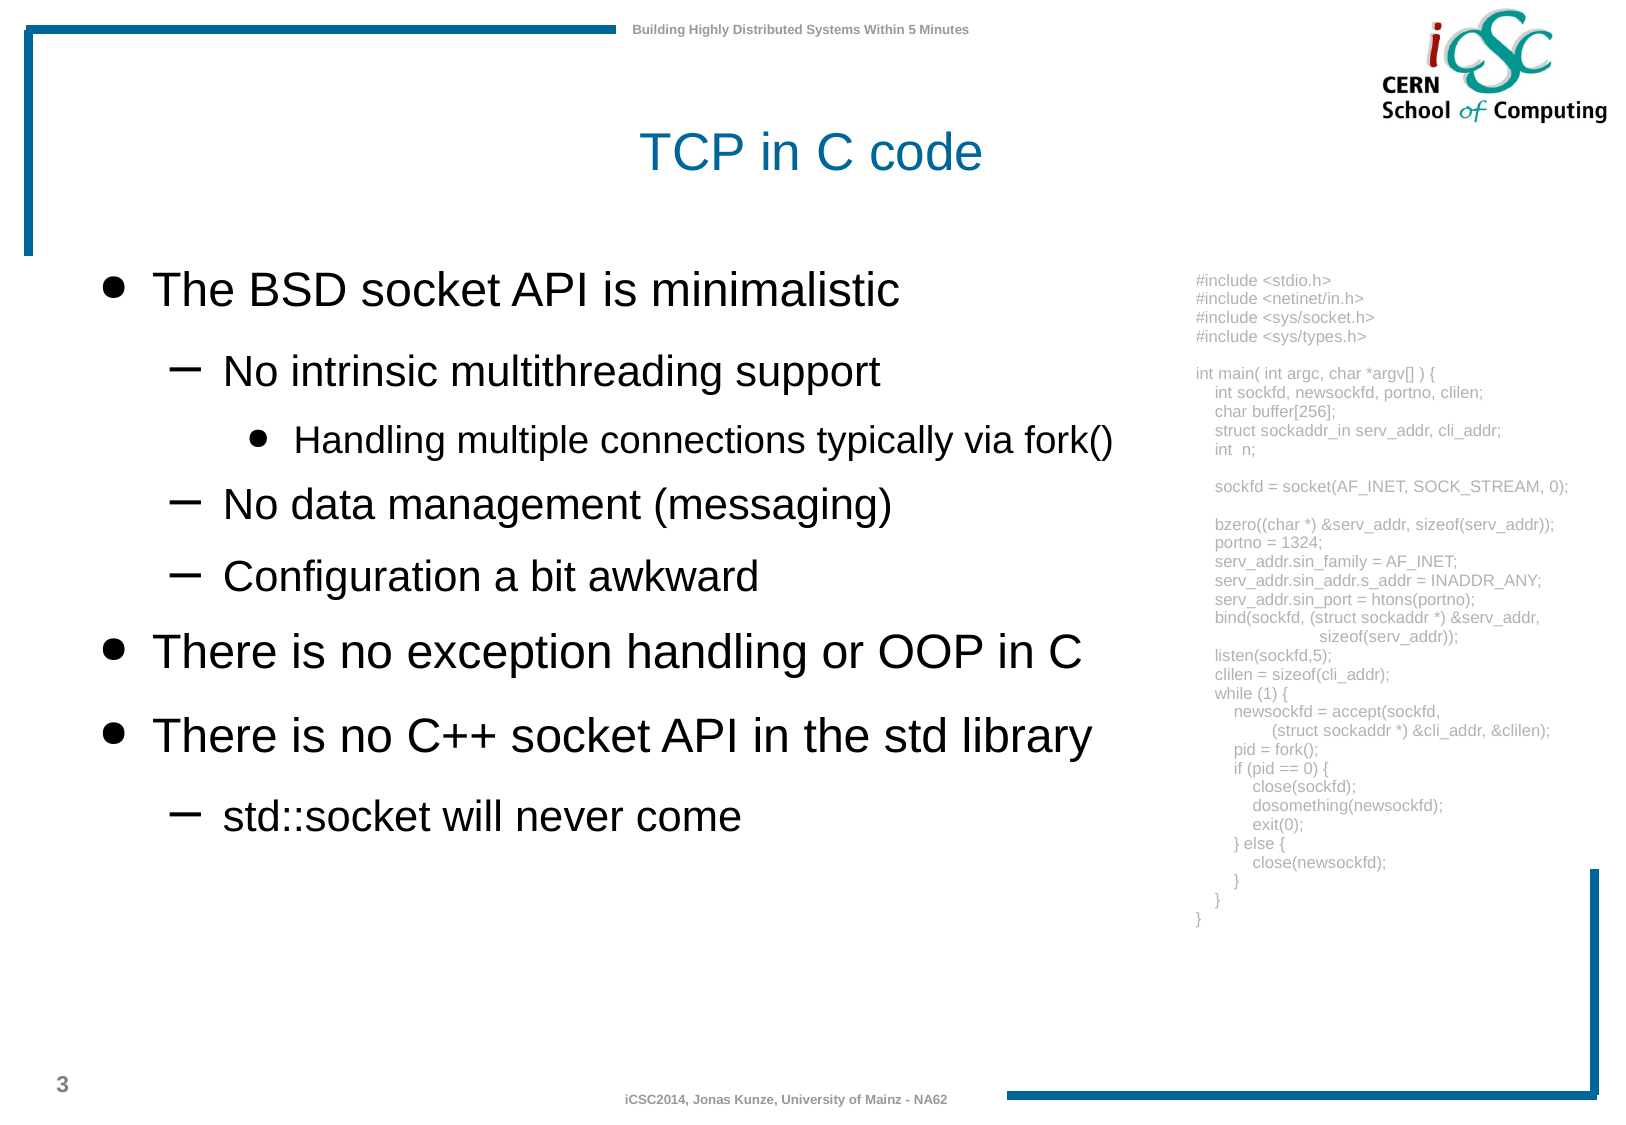

# TCP in C code
The BSD socket API is minimalistic
No intrinsic multithreading support
Handling multiple connections typically via fork()
No data management (messaging)
Configuration a bit awkward
There is no exception handling or OOP in C
There is no C++ socket API in the std library
std::socket will never come
#include <stdio.h>
#include <netinet/in.h>
#include <sys/socket.h>
#include <sys/types.h>
int main( int argc, char *argv[] ) {
 int sockfd, newsockfd, portno, clilen;
 char buffer[256];
 struct sockaddr_in serv_addr, cli_addr;
 int n;
 sockfd = socket(AF_INET, SOCK_STREAM, 0);
 bzero((char *) &serv_addr, sizeof(serv_addr));
 portno = 1324;
 serv_addr.sin_family = AF_INET;
 serv_addr.sin_addr.s_addr = INADDR_ANY;
 serv_addr.sin_port = htons(portno);
 bind(sockfd, (struct sockaddr *) &serv_addr,
 sizeof(serv_addr));
 listen(sockfd,5);
 clilen = sizeof(cli_addr);
 while (1) {
 newsockfd = accept(sockfd,
 (struct sockaddr *) &cli_addr, &clilen);
 pid = fork();
 if (pid == 0) {
 close(sockfd);
 dosomething(newsockfd);
 exit(0);
 } else {
 close(newsockfd);
 }
 }
}